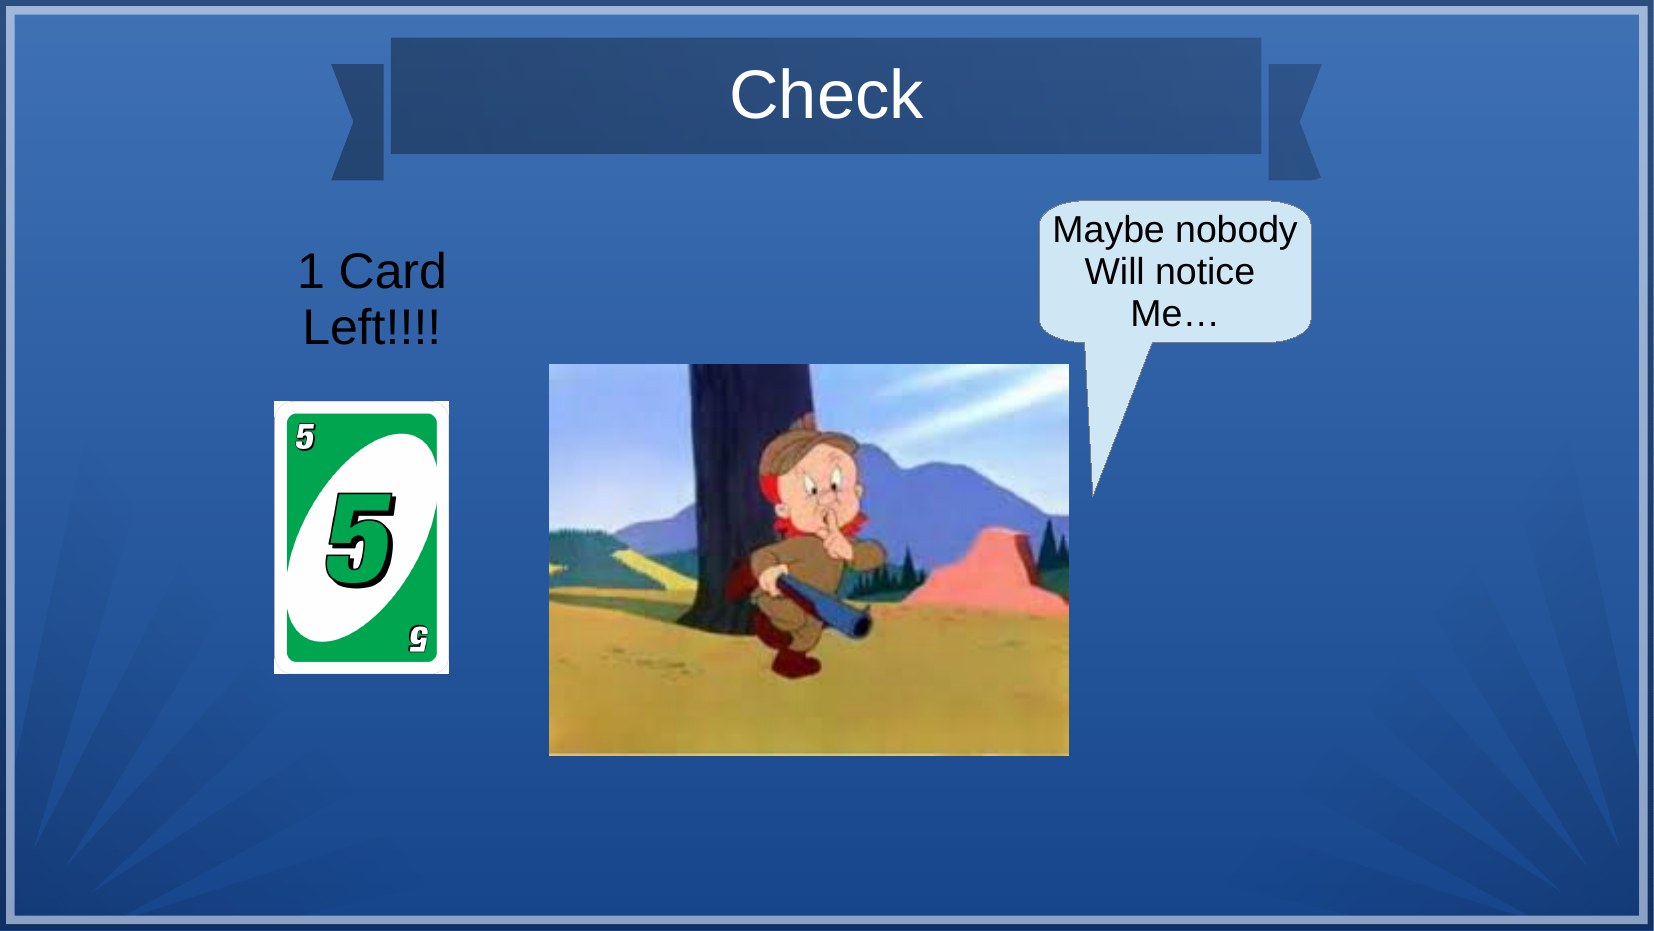

# Check
Maybe nobody
Will notice
Me…
1 Card Left!!!!